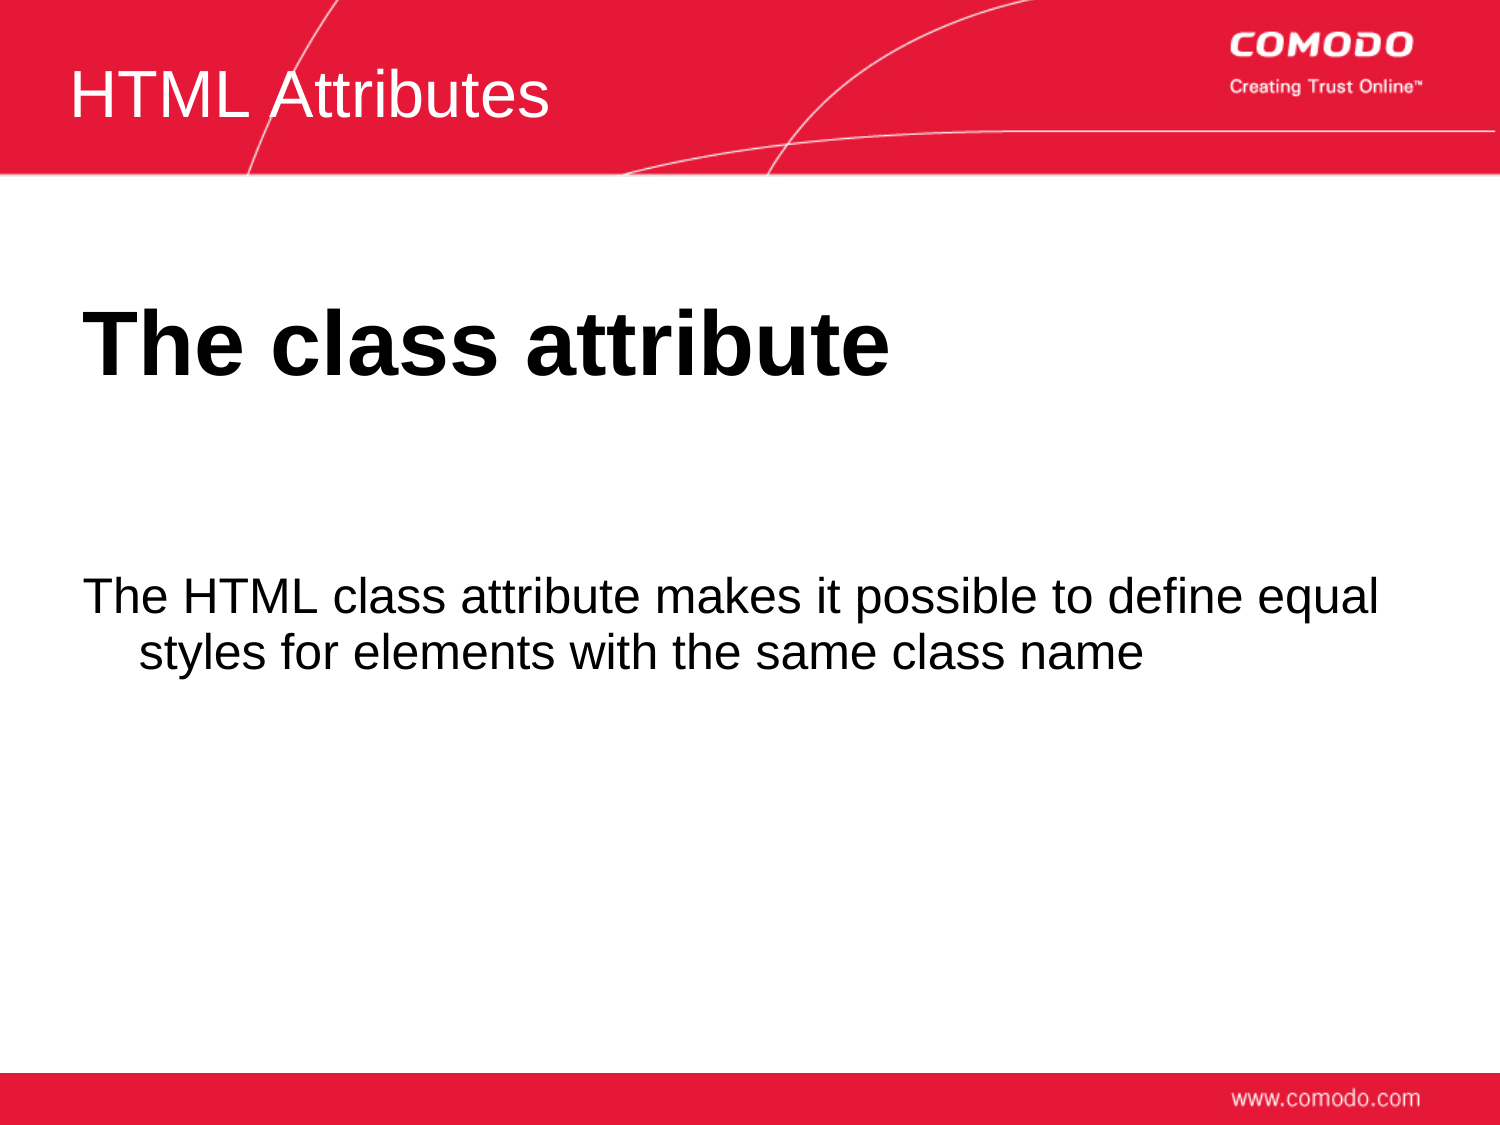

# HTML Attributes
The class attribute
The HTML class attribute makes it possible to define equal styles for elements with the same class name